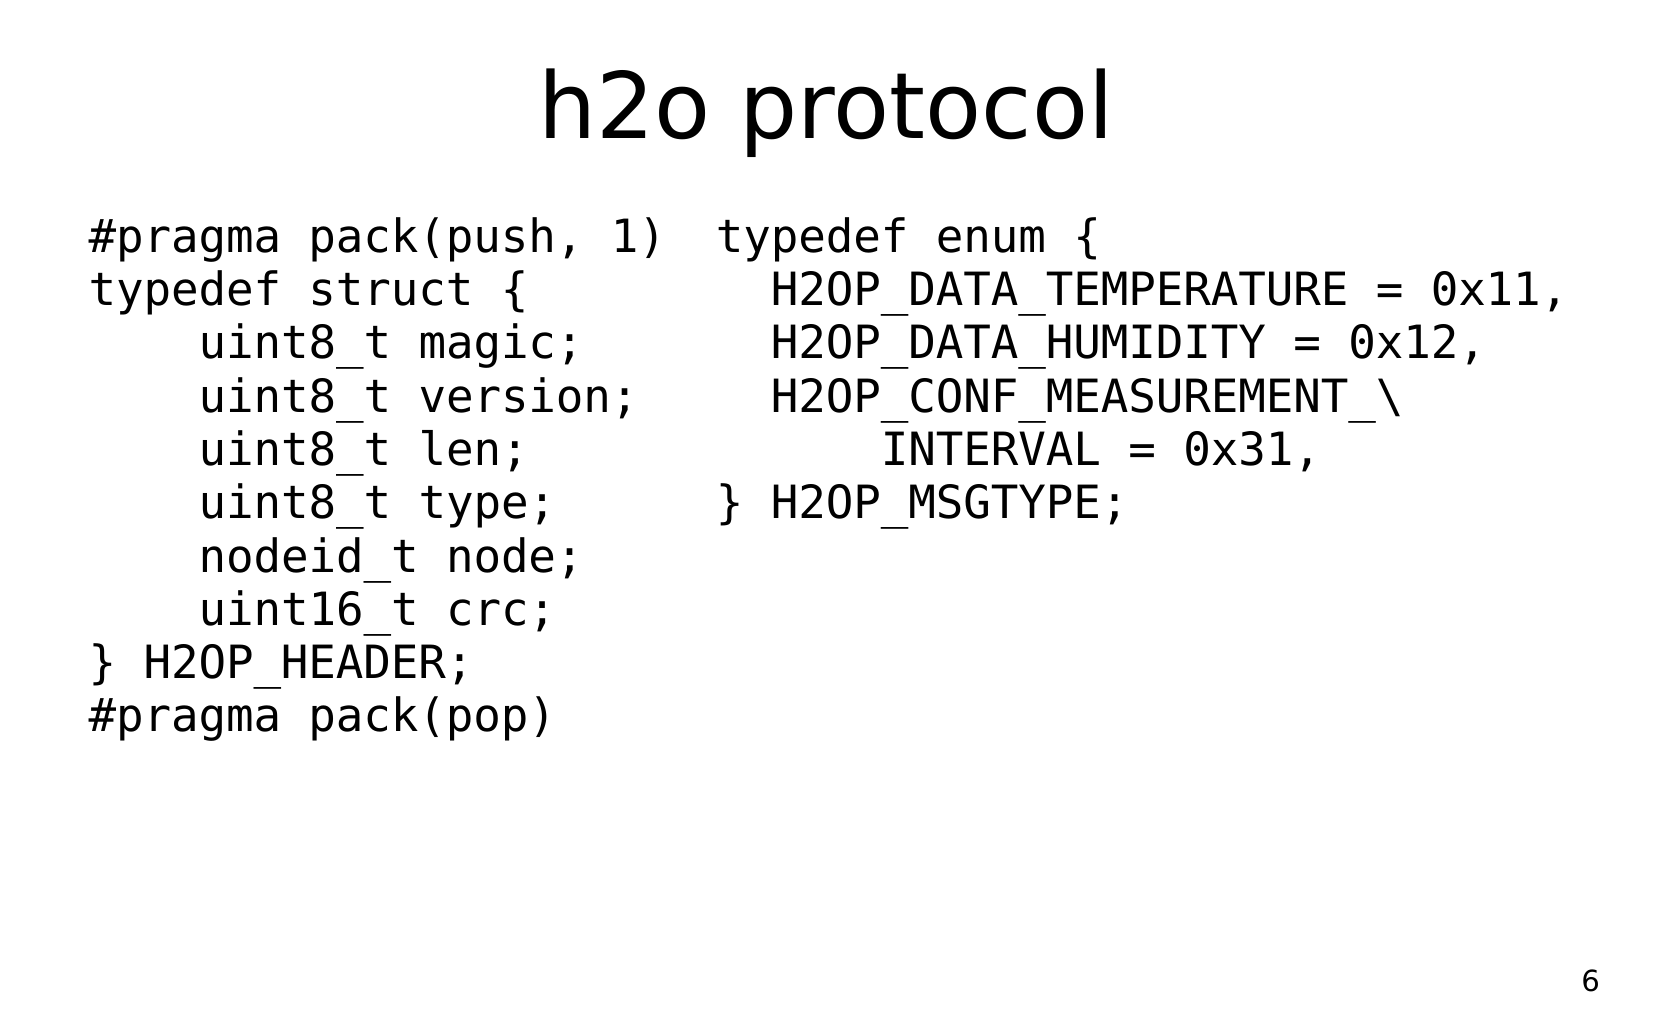

# h2o protocol
#pragma pack(push, 1)
typedef struct {
 uint8_t magic;
 uint8_t version;
 uint8_t len;
 uint8_t type;
 nodeid_t node;
 uint16_t crc;
} H2OP_HEADER;
#pragma pack(pop)
typedef enum {
 H2OP_DATA_TEMPERATURE = 0x11,
 H2OP_DATA_HUMIDITY = 0x12,
  H2OP_CONF_MEASUREMENT_\
 INTERVAL = 0x31,
} H2OP_MSGTYPE;
6